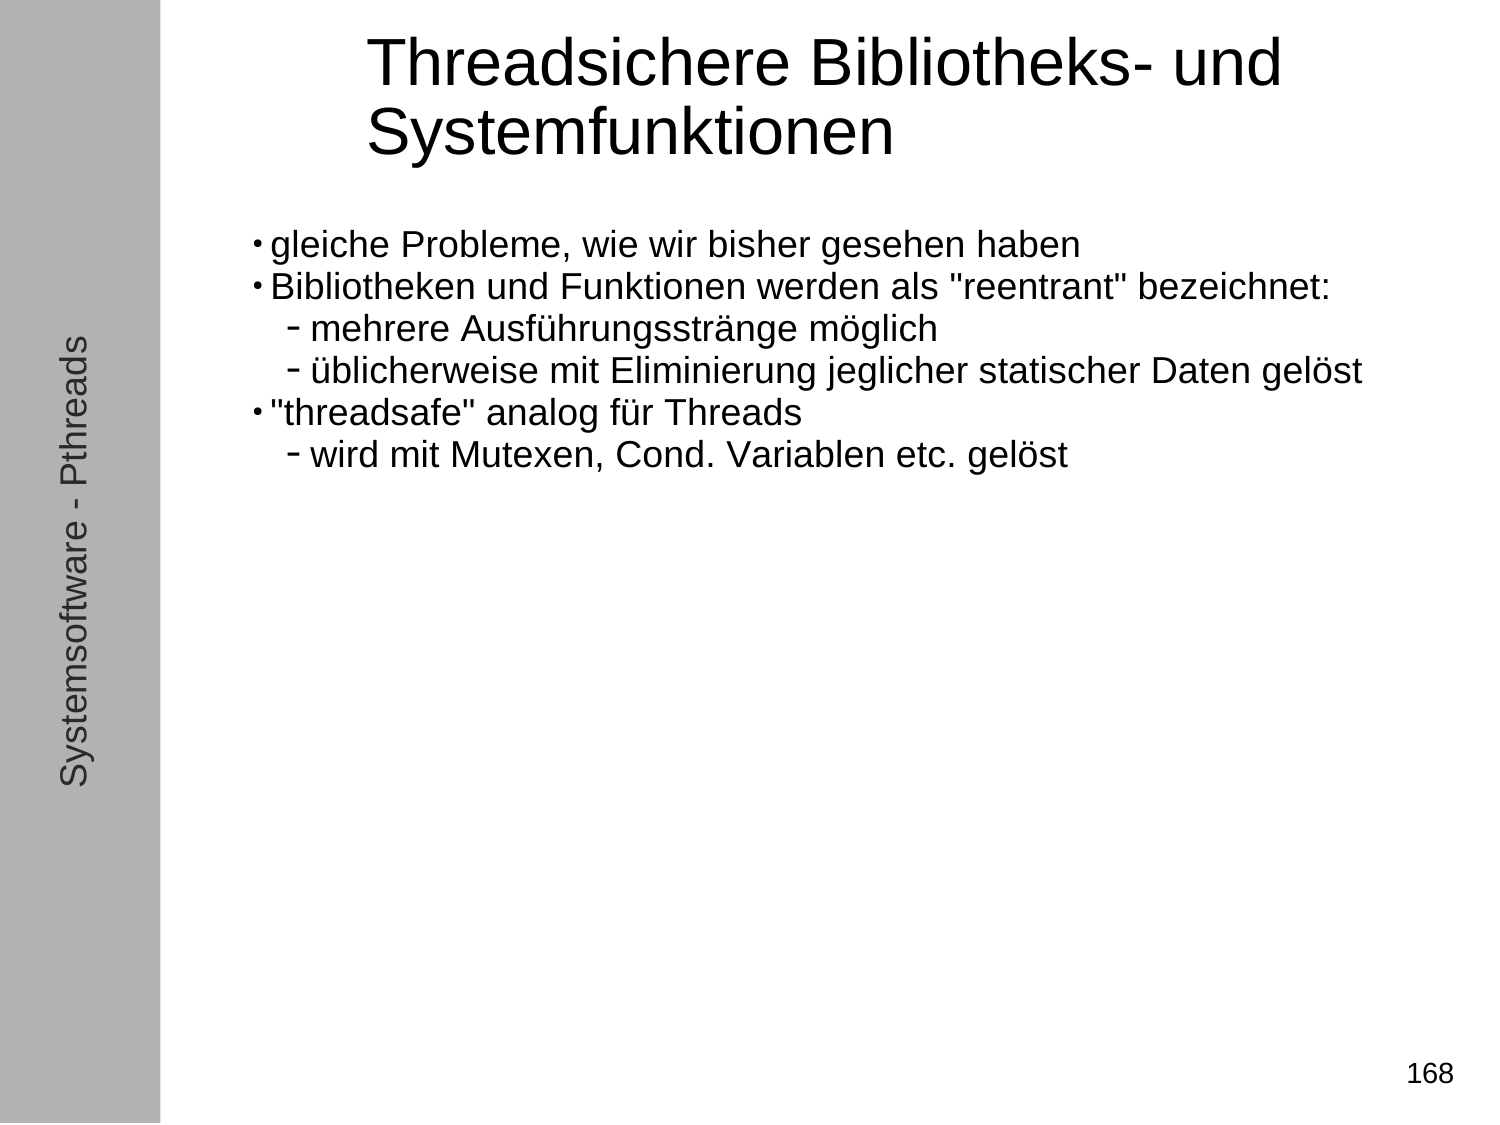

Threadsichere Bibliotheks- und
Systemfunktionen
gleiche Probleme, wie wir bisher gesehen haben
Bibliotheken und Funktionen werden als "reentrant" bezeichnet:
mehrere Ausführungsstränge möglich
üblicherweise mit Eliminierung jeglicher statischer Daten gelöst
"threadsafe" analog für Threads
wird mit Mutexen, Cond. Variablen etc. gelöst
Systemsoftware - Pthreads